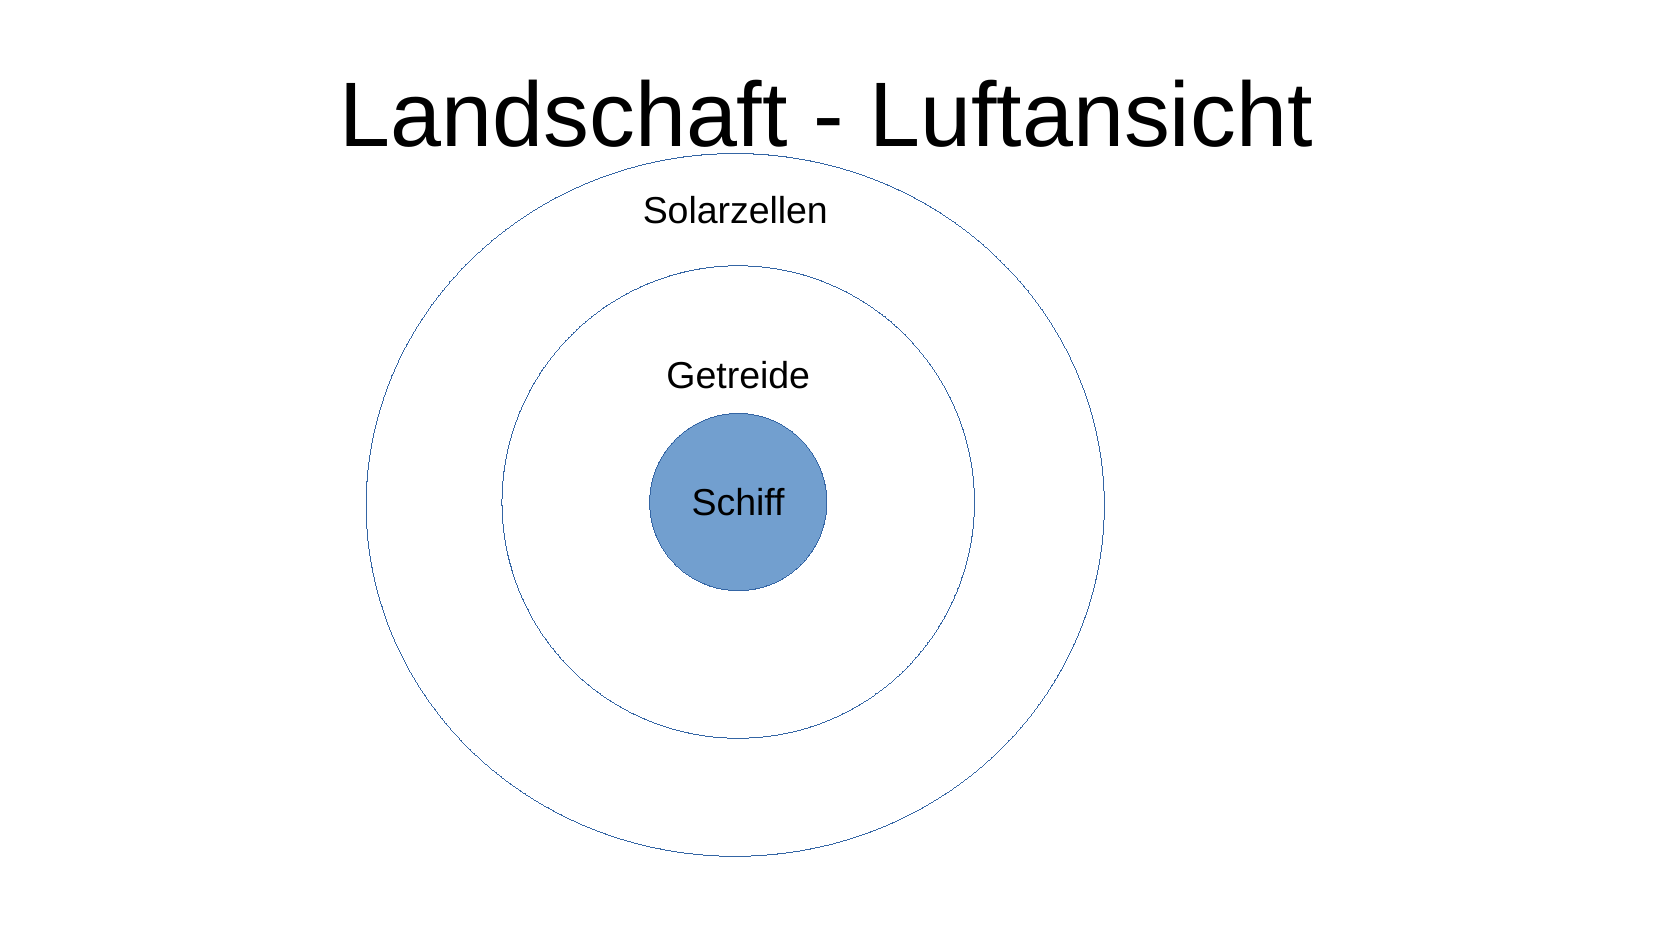

# Landschaft - Luftansicht
Solarzellen
Getreide
Schiff